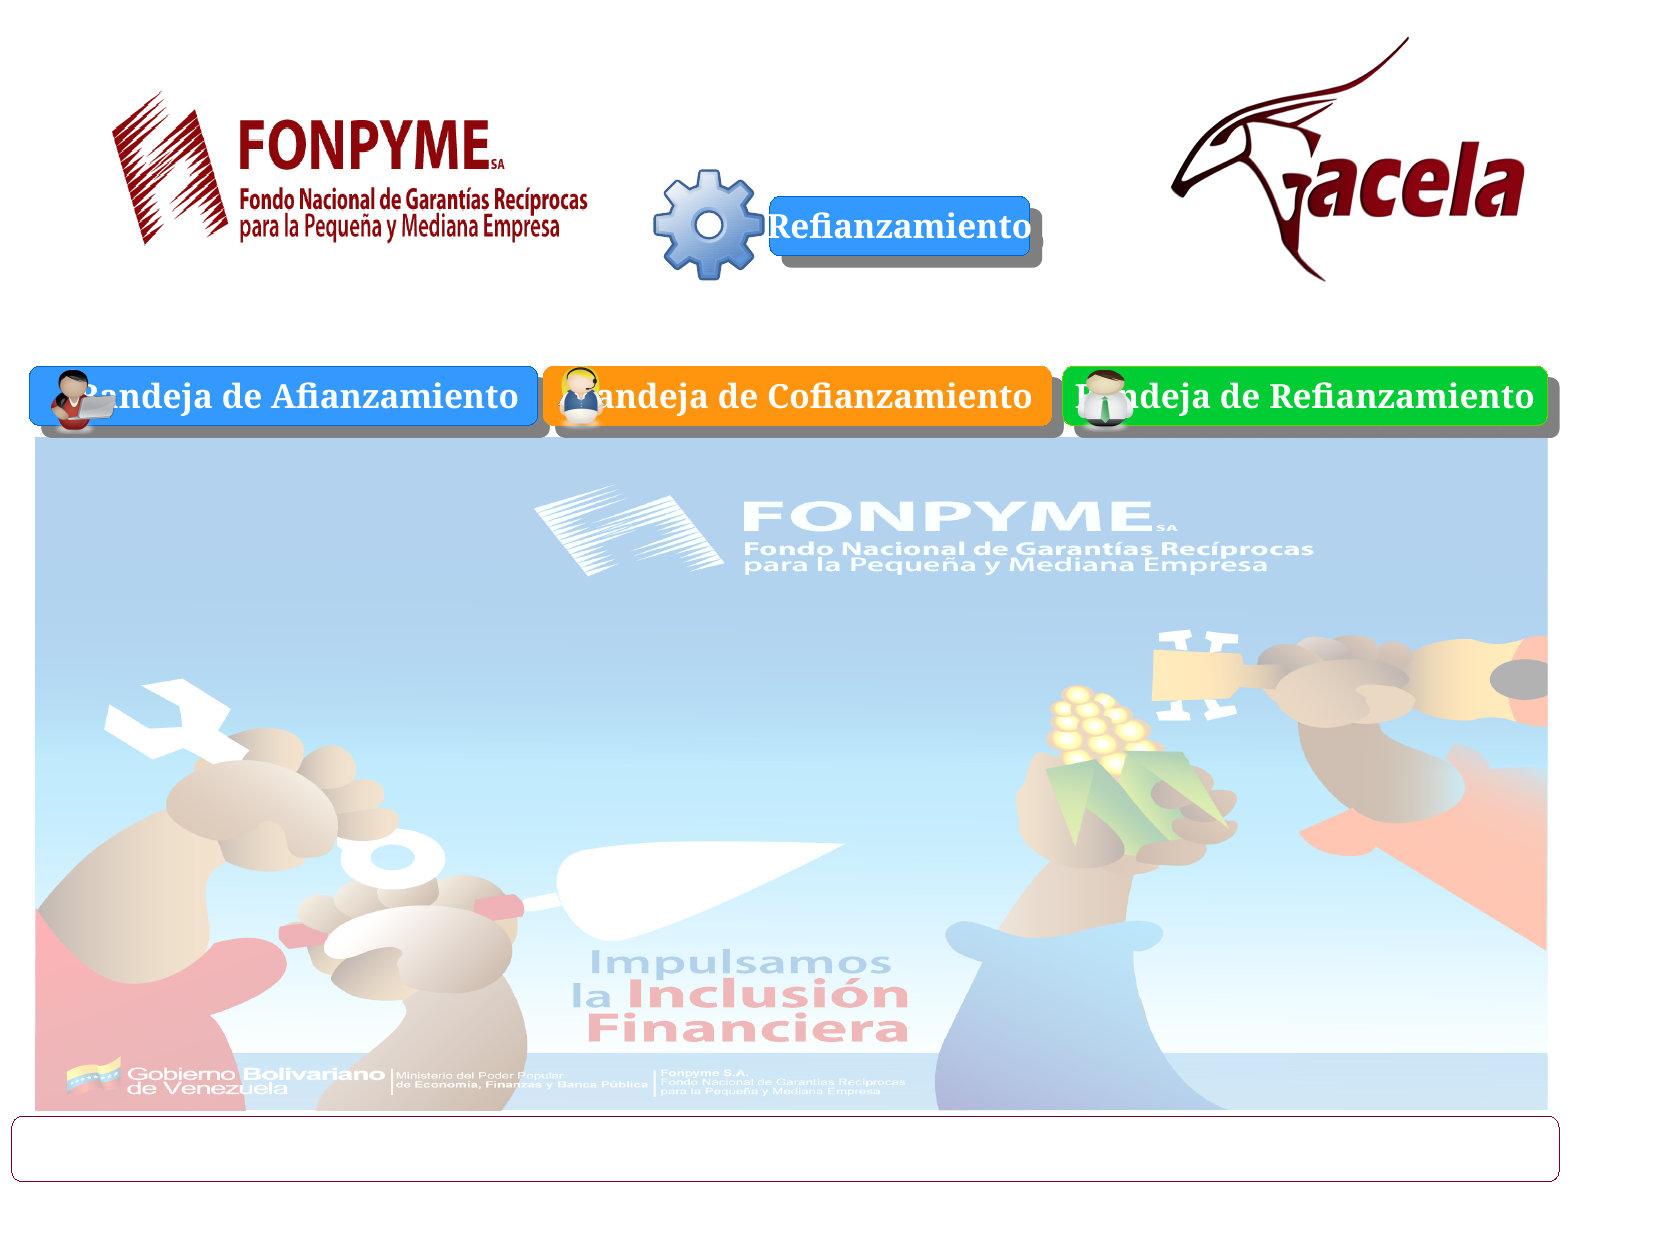

Refianzamiento
Bandeja de Afianzamiento
Bandeja de Cofianzamiento
Bandeja de Refianzamiento